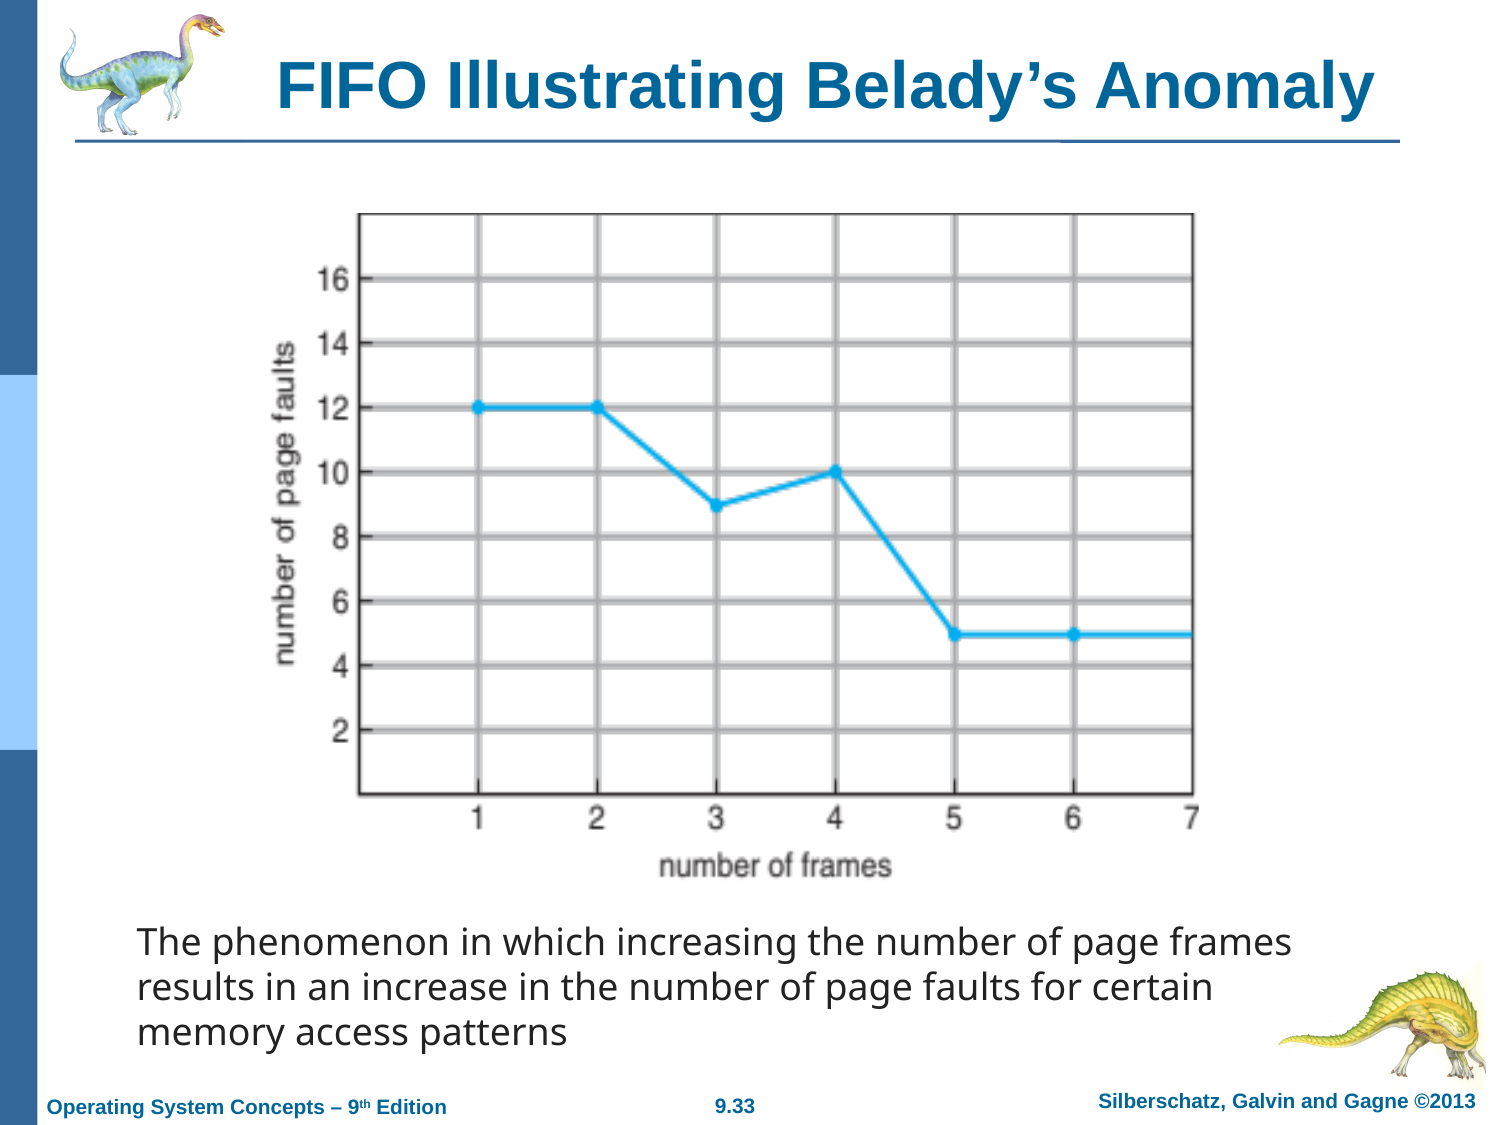

# FIFO Illustrating Belady’s Anomaly
The phenomenon in which increasing the number of page frames results in an increase in the number of page faults for certain memory access patterns